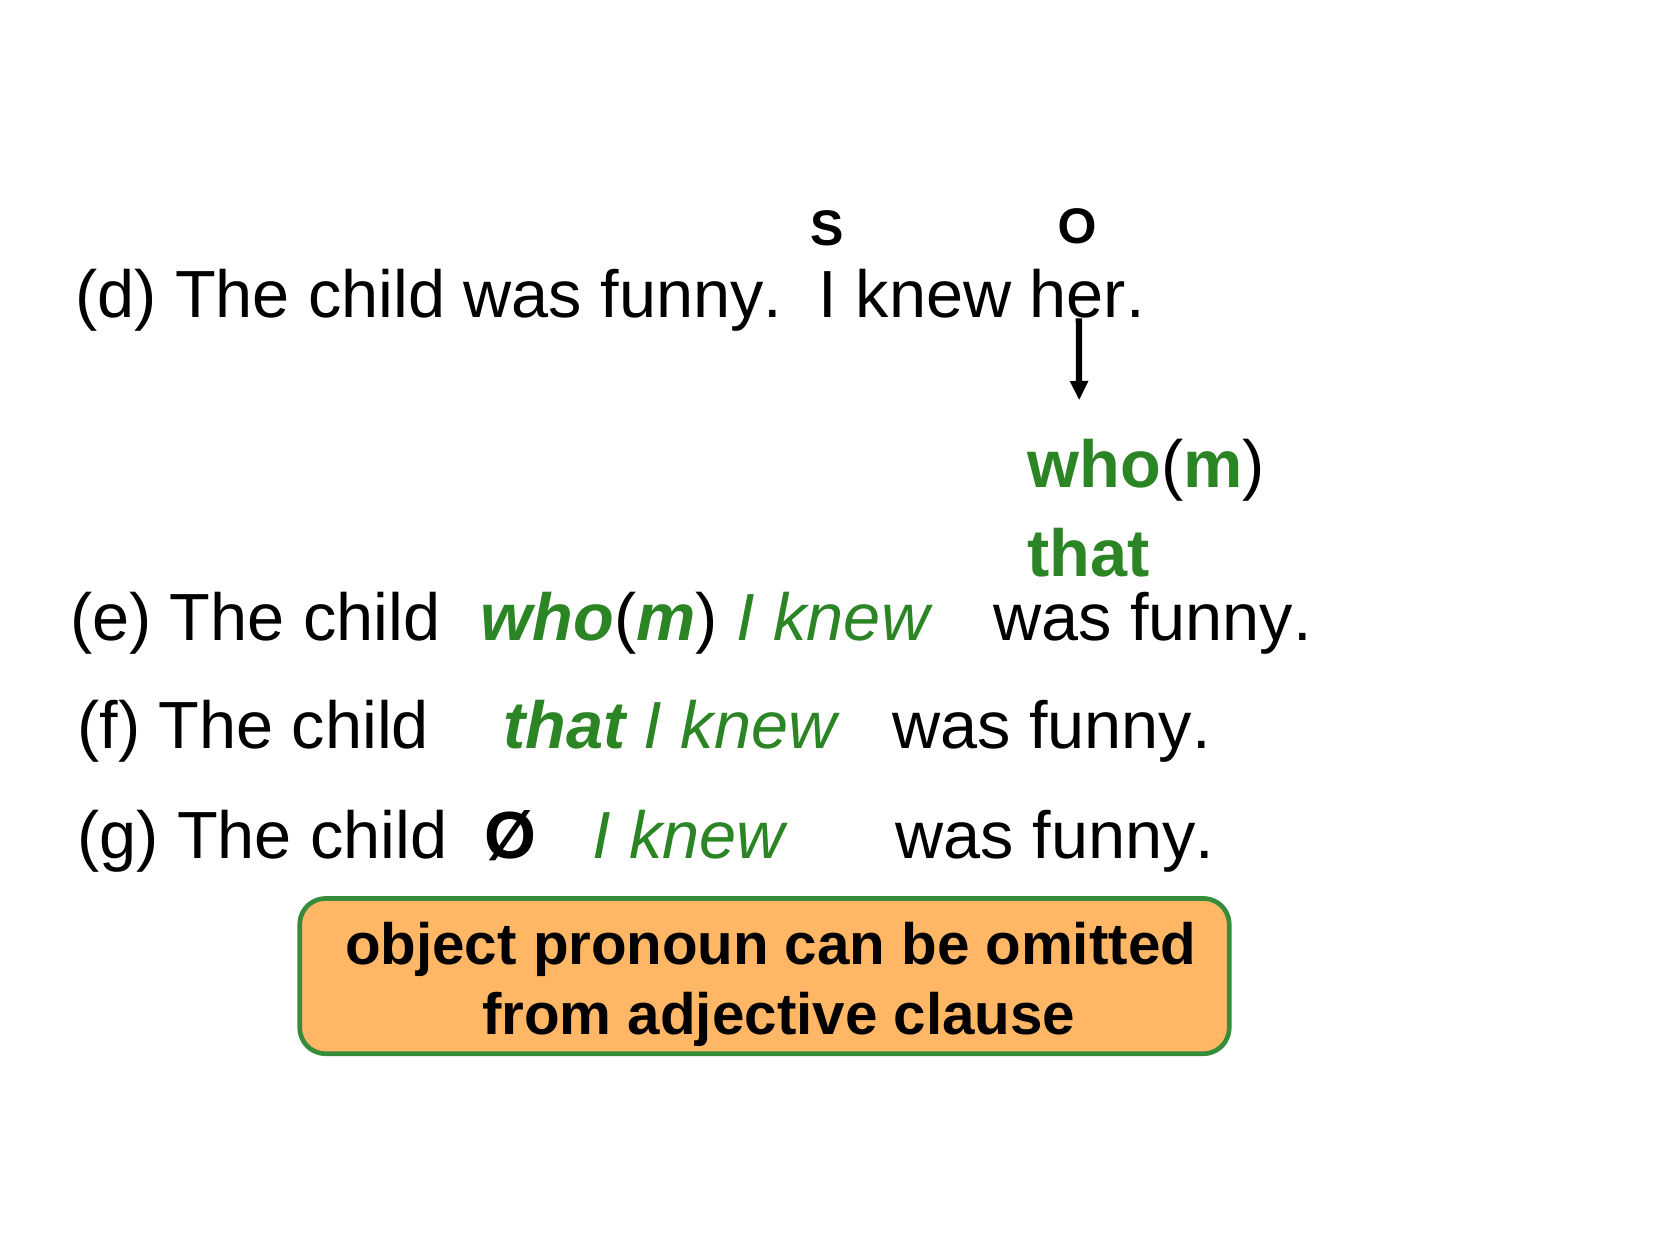

12-3 USING WHO, WHO(M), AND THAT IN ADJECTIVE
 CLAUSES
O
S
(d) The child was funny. I knew her.
who(m)
that
(e) The child was funny.
who(m) I knew
(f) The child that I knew was funny.
(g) The child Ø I knew was funny.
object pronoun can be omitted
from adjective clause